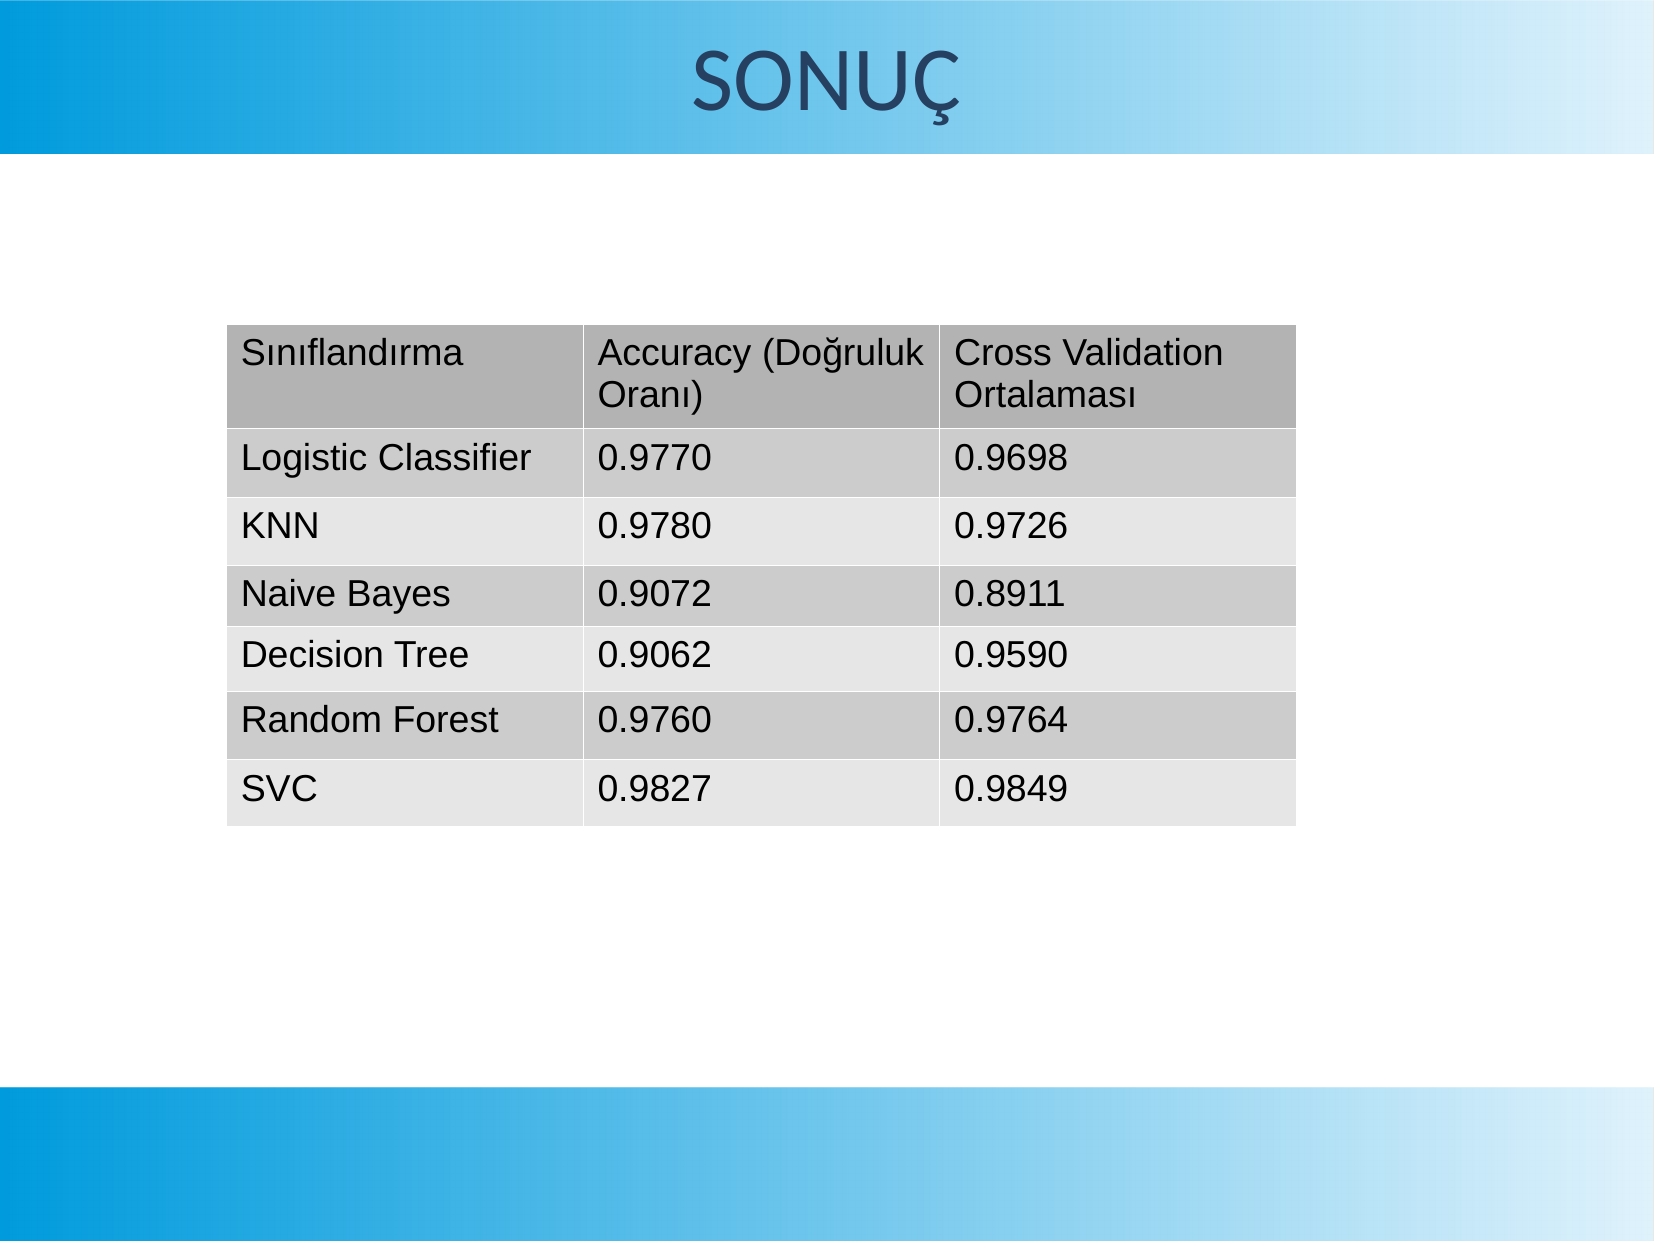

# SONUÇ
| Sınıflandırma | Accuracy (Doğruluk Oranı) | Cross Validation Ortalaması |
| --- | --- | --- |
| Logistic Classifier | 0.9770 | 0.9698 |
| KNN | 0.9780 | 0.9726 |
| Naive Bayes | 0.9072 | 0.8911 |
| Decision Tree | 0.9062 | 0.9590 |
| Random Forest | 0.9760 | 0.9764 |
| SVC | 0.9827 | 0.9849 |